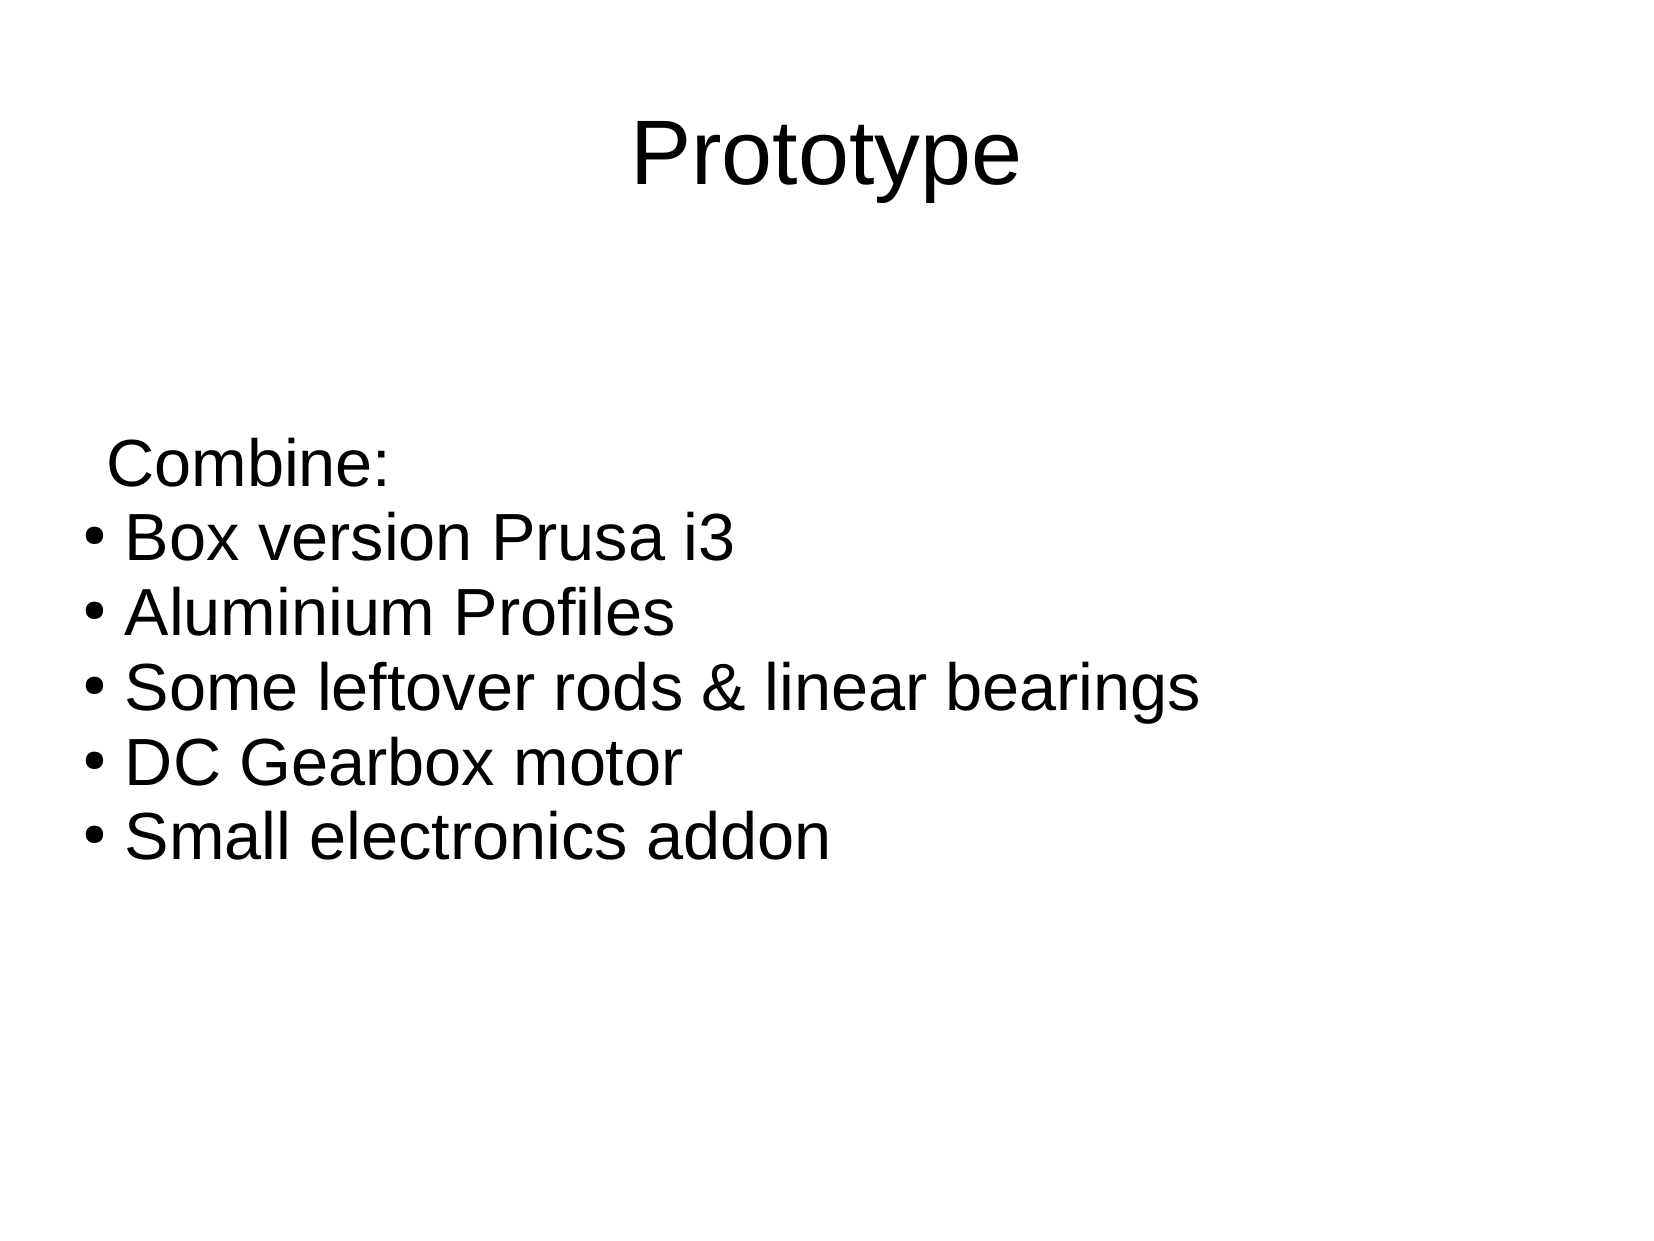

# Prototype
Combine:
 Box version Prusa i3
 Aluminium Profiles
 Some leftover rods & linear bearings
 DC Gearbox motor
 Small electronics addon